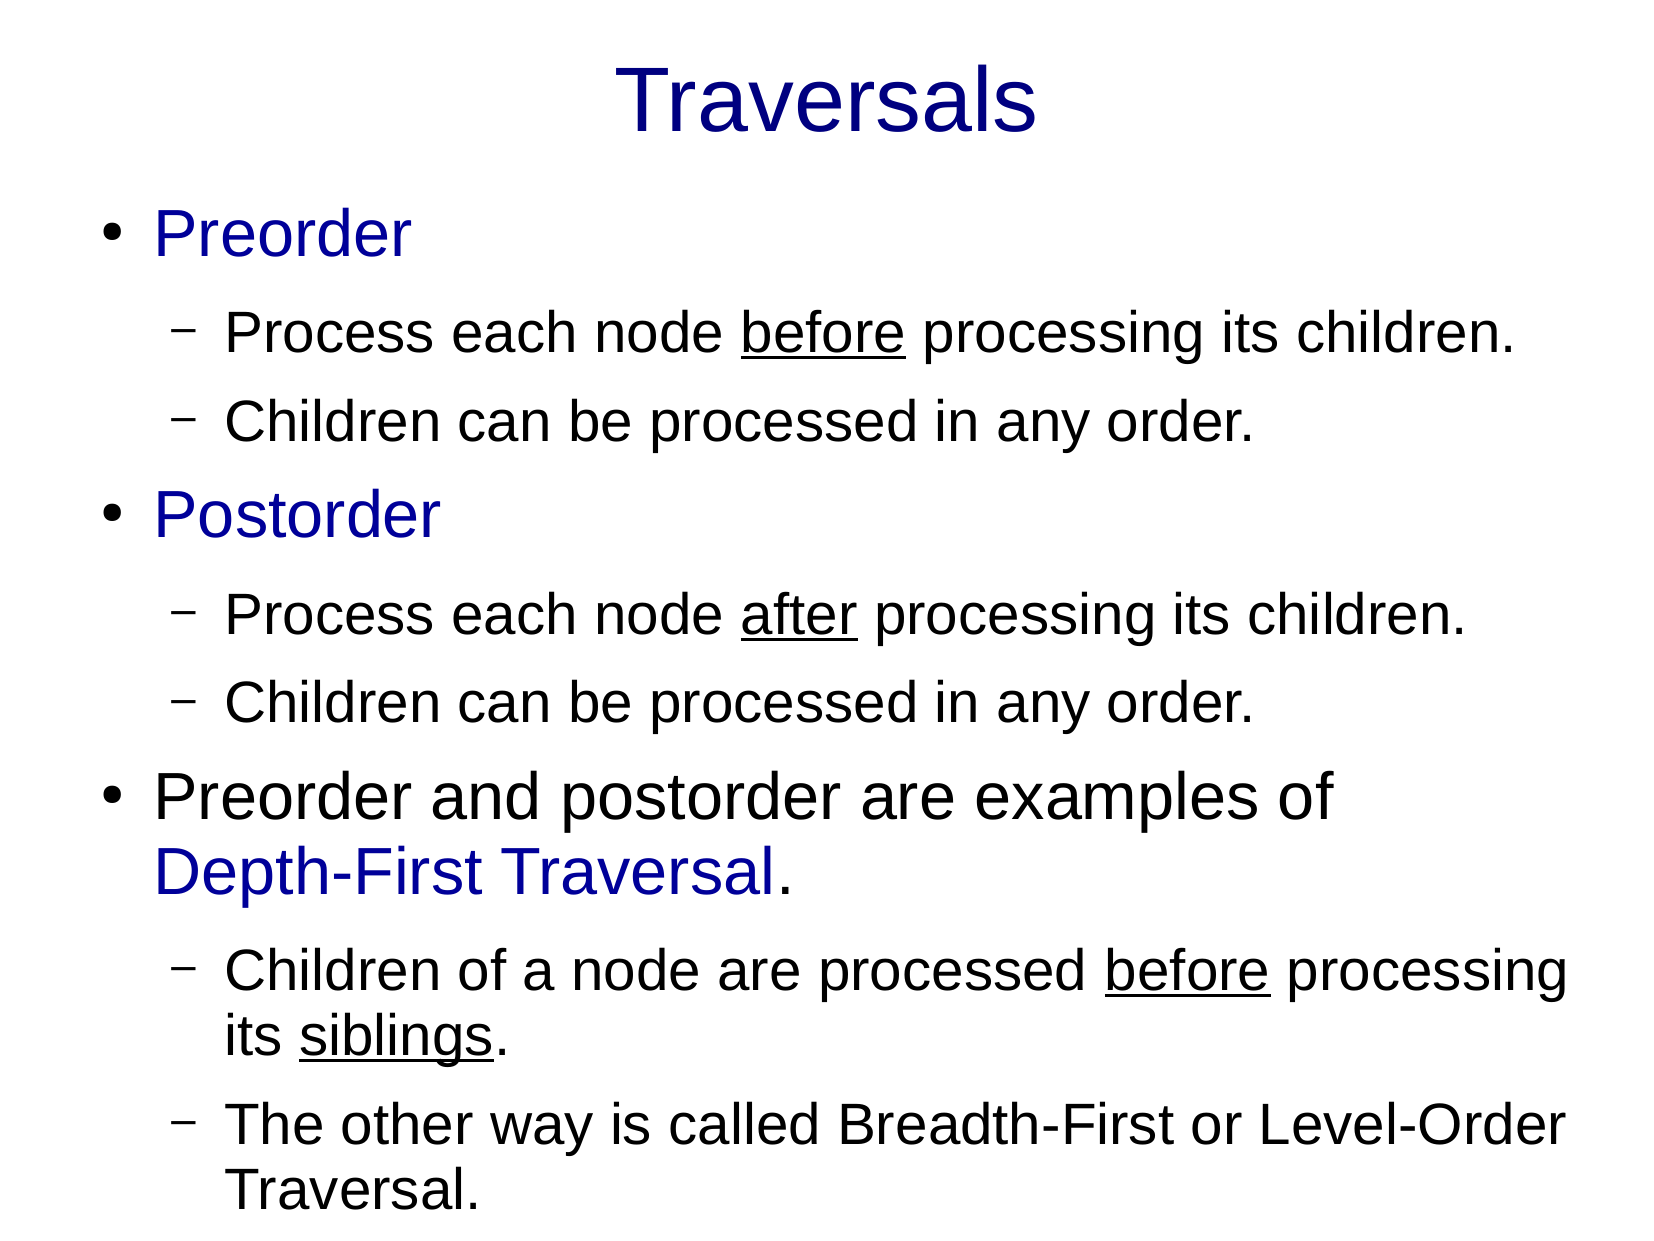

# Traversals
Preorder
Process each node before processing its children.
Children can be processed in any order.
Postorder
Process each node after processing its children.
Children can be processed in any order.
Preorder and postorder are examples of Depth-First Traversal.
Children of a node are processed before processing its siblings.
The other way is called Breadth-First or Level-Order Traversal.